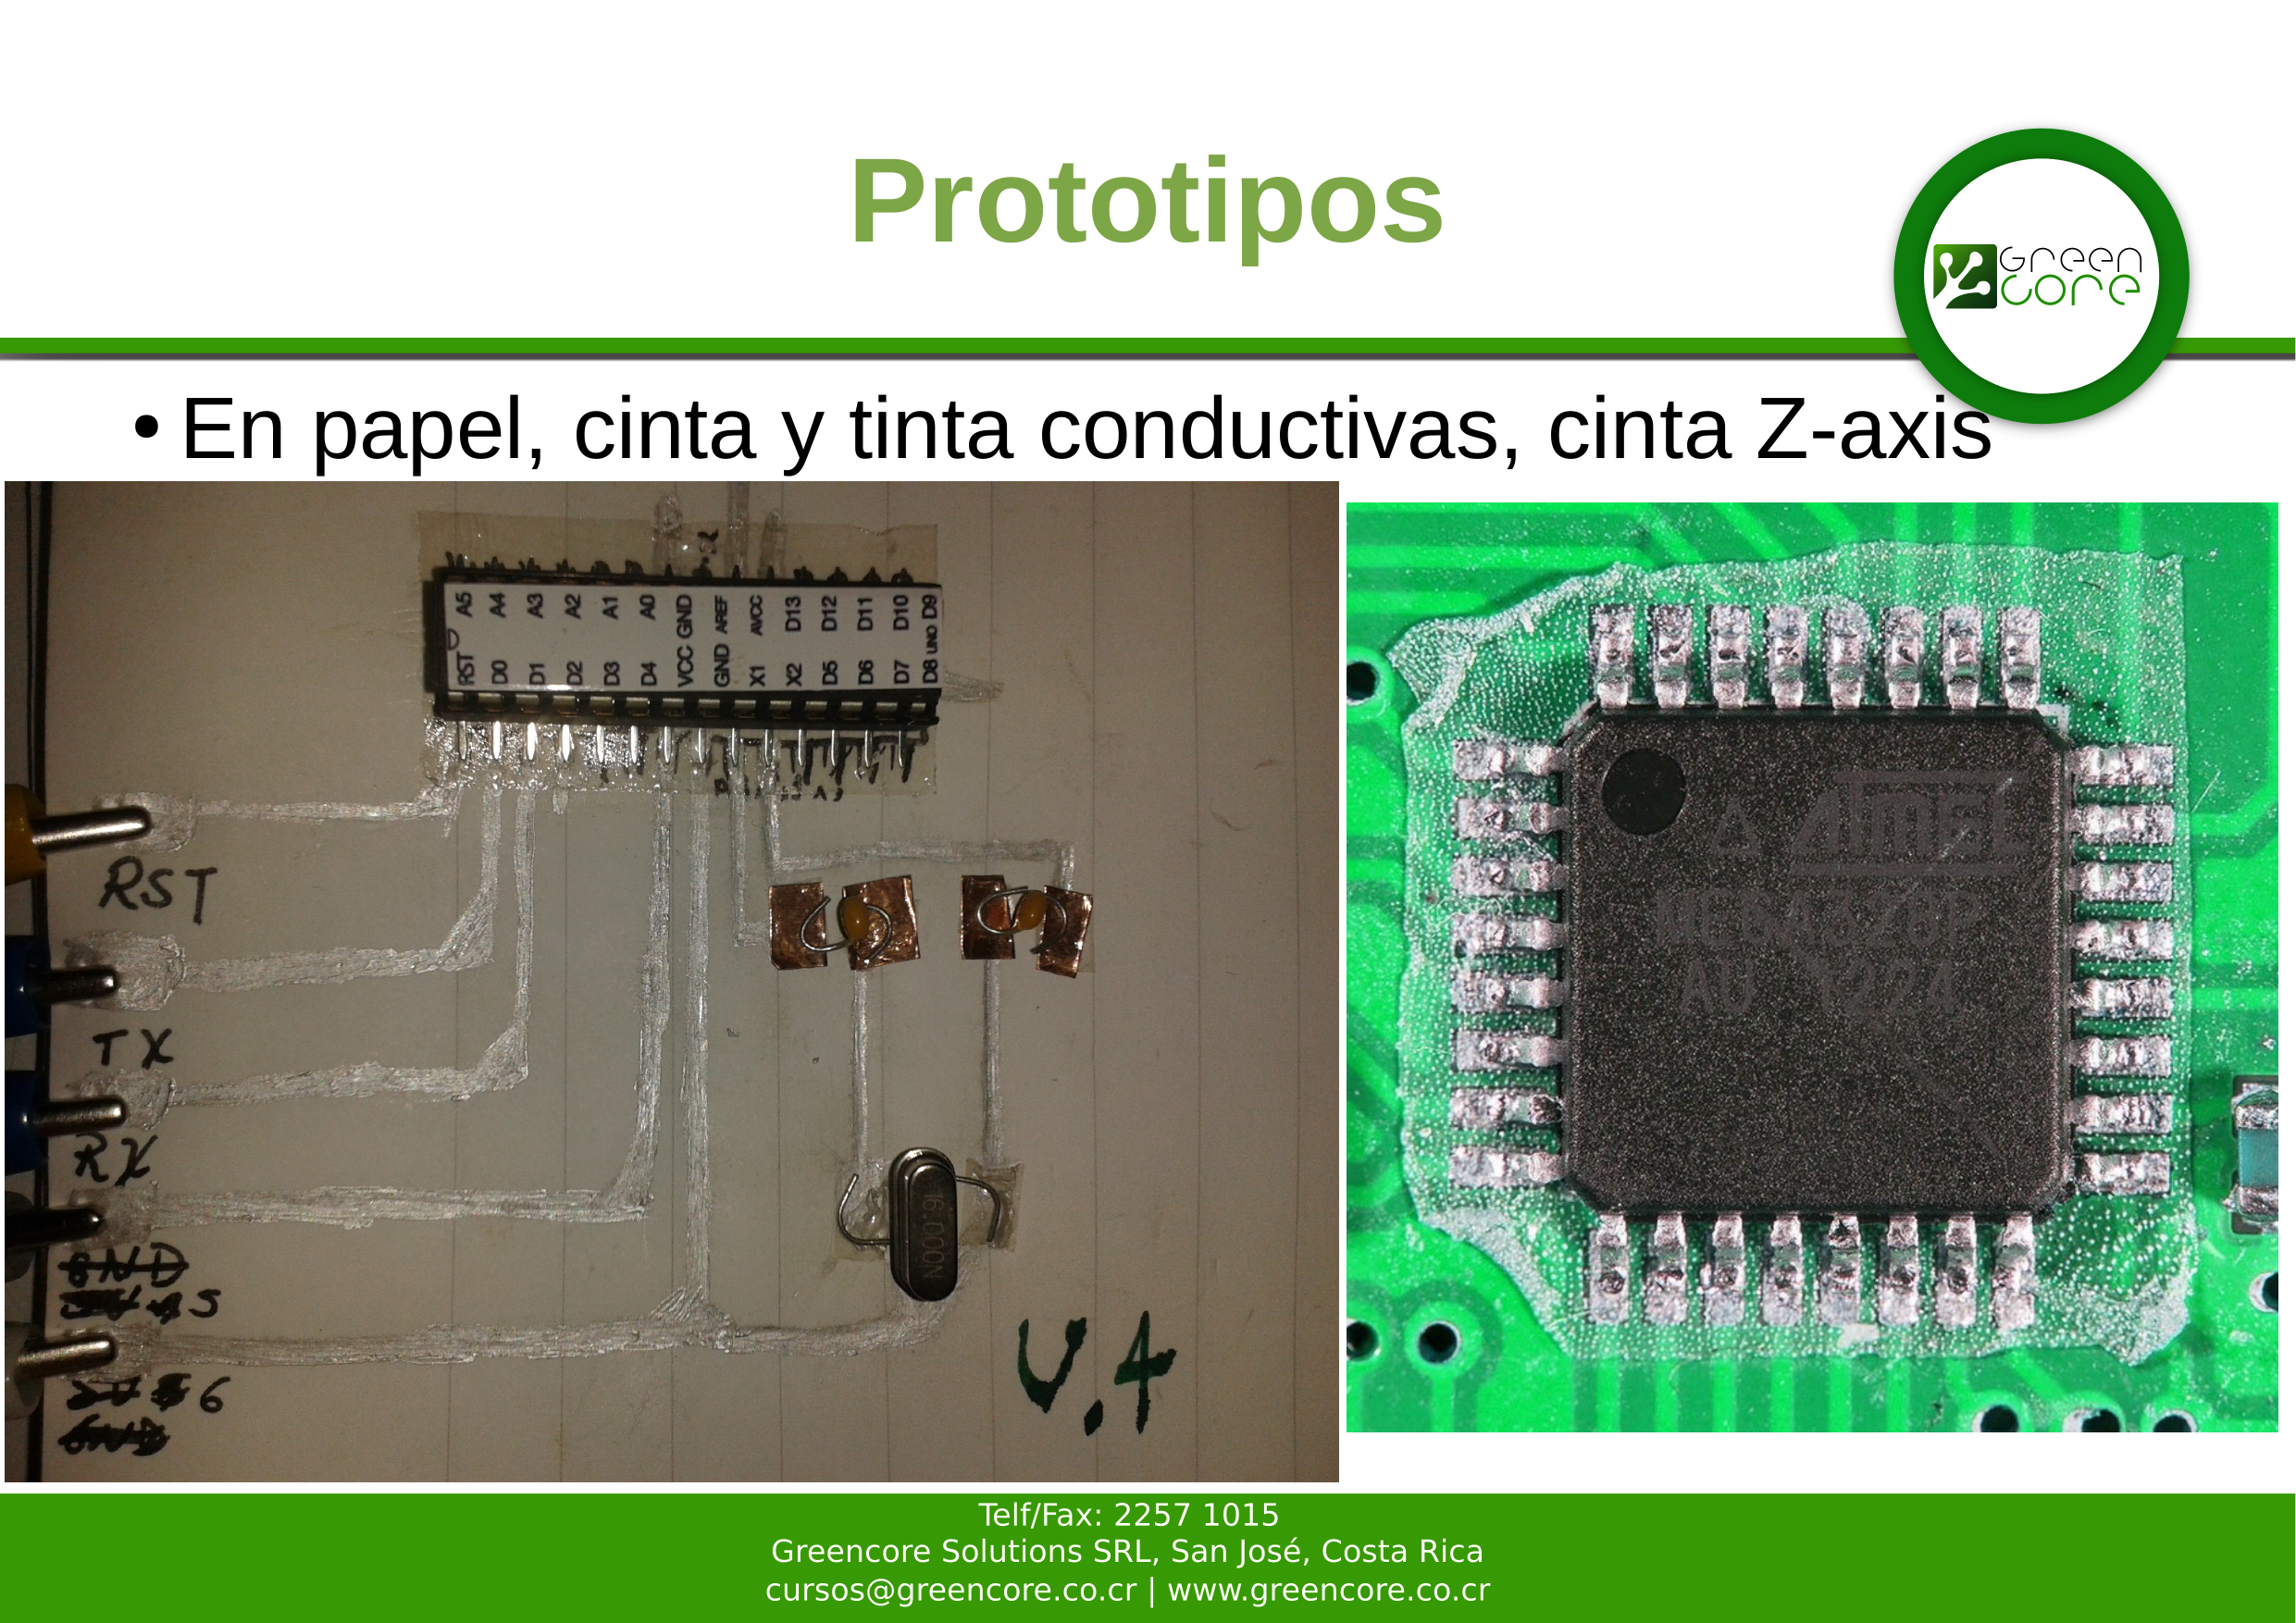

# Prototipos
En papel, cinta y tinta conductivas, cinta Z-axis